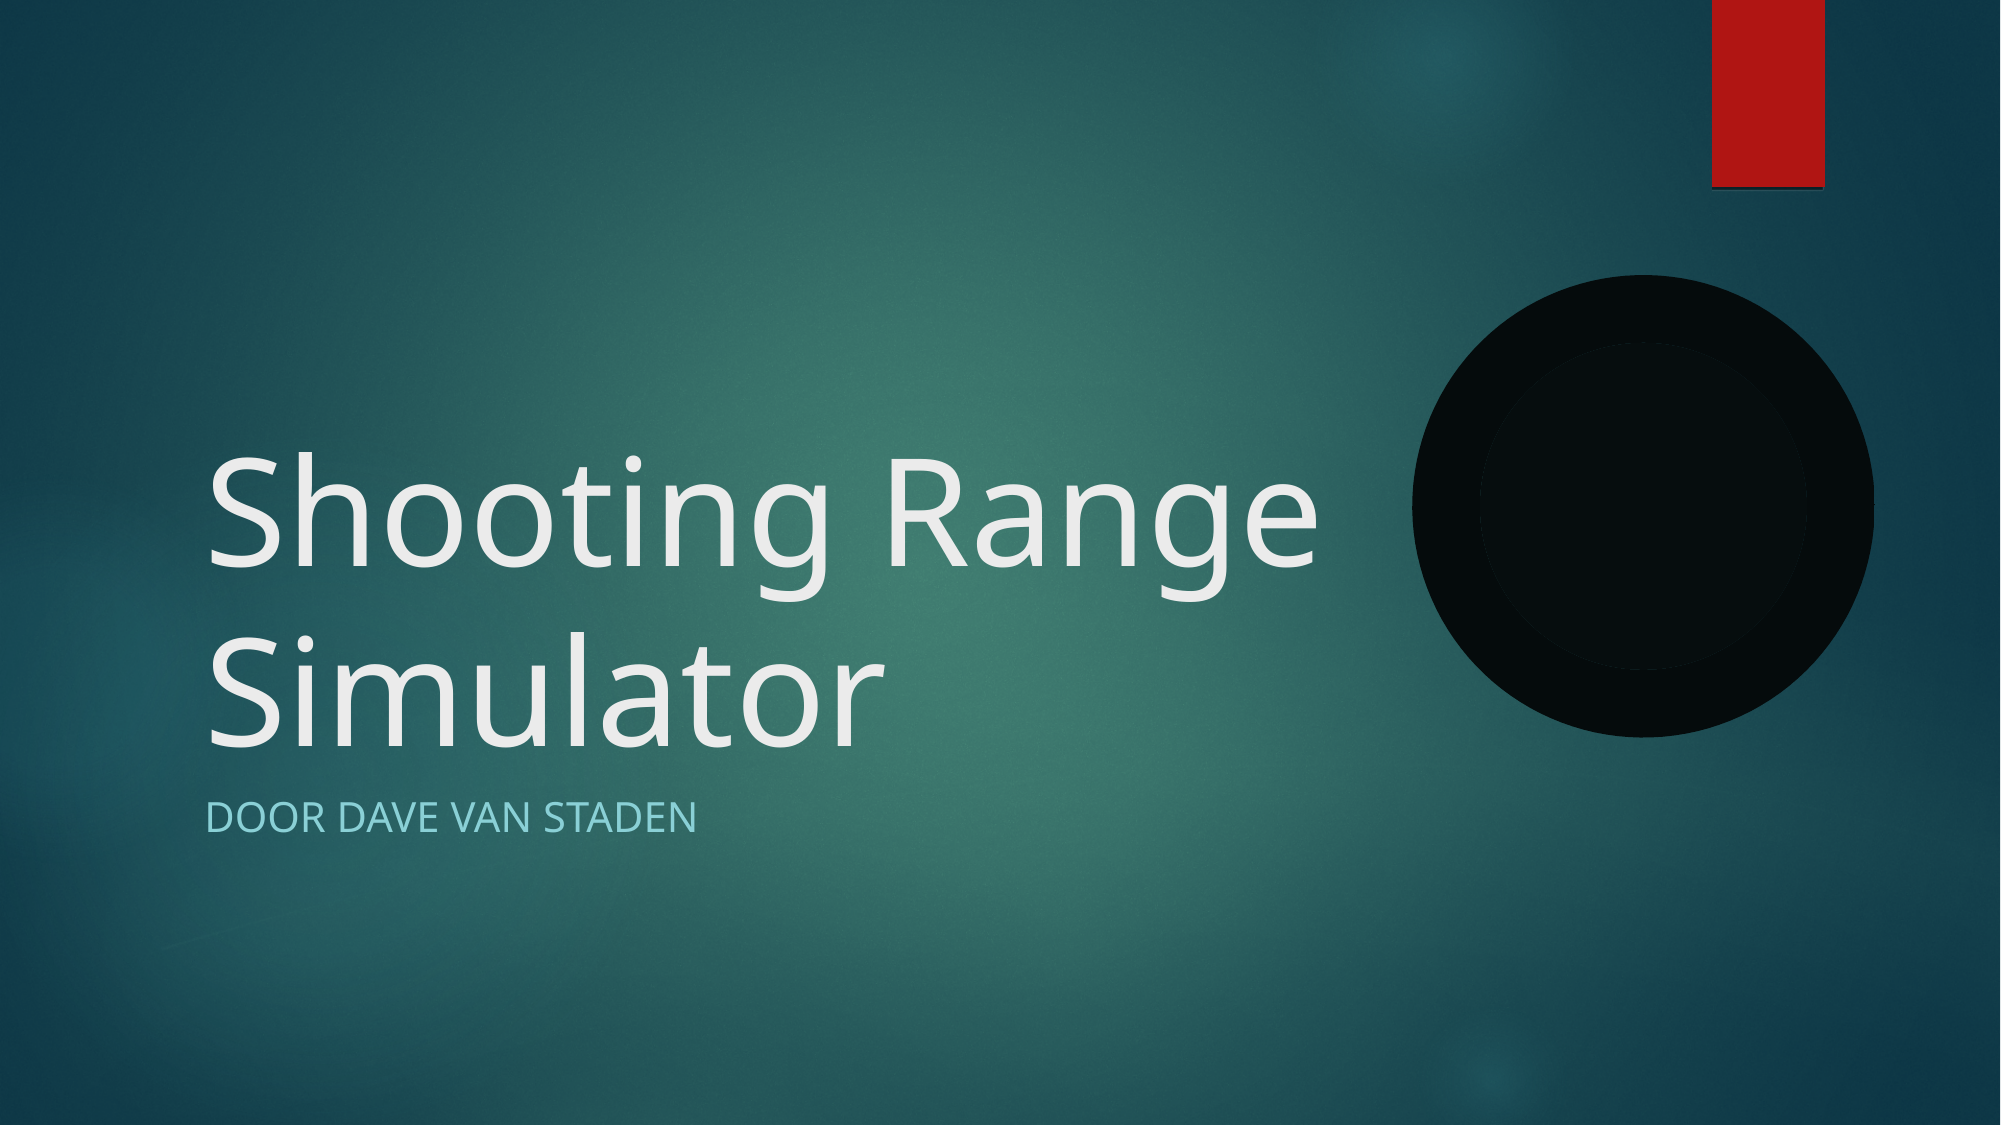

# Shooting Range Simulator
Door Dave van Staden